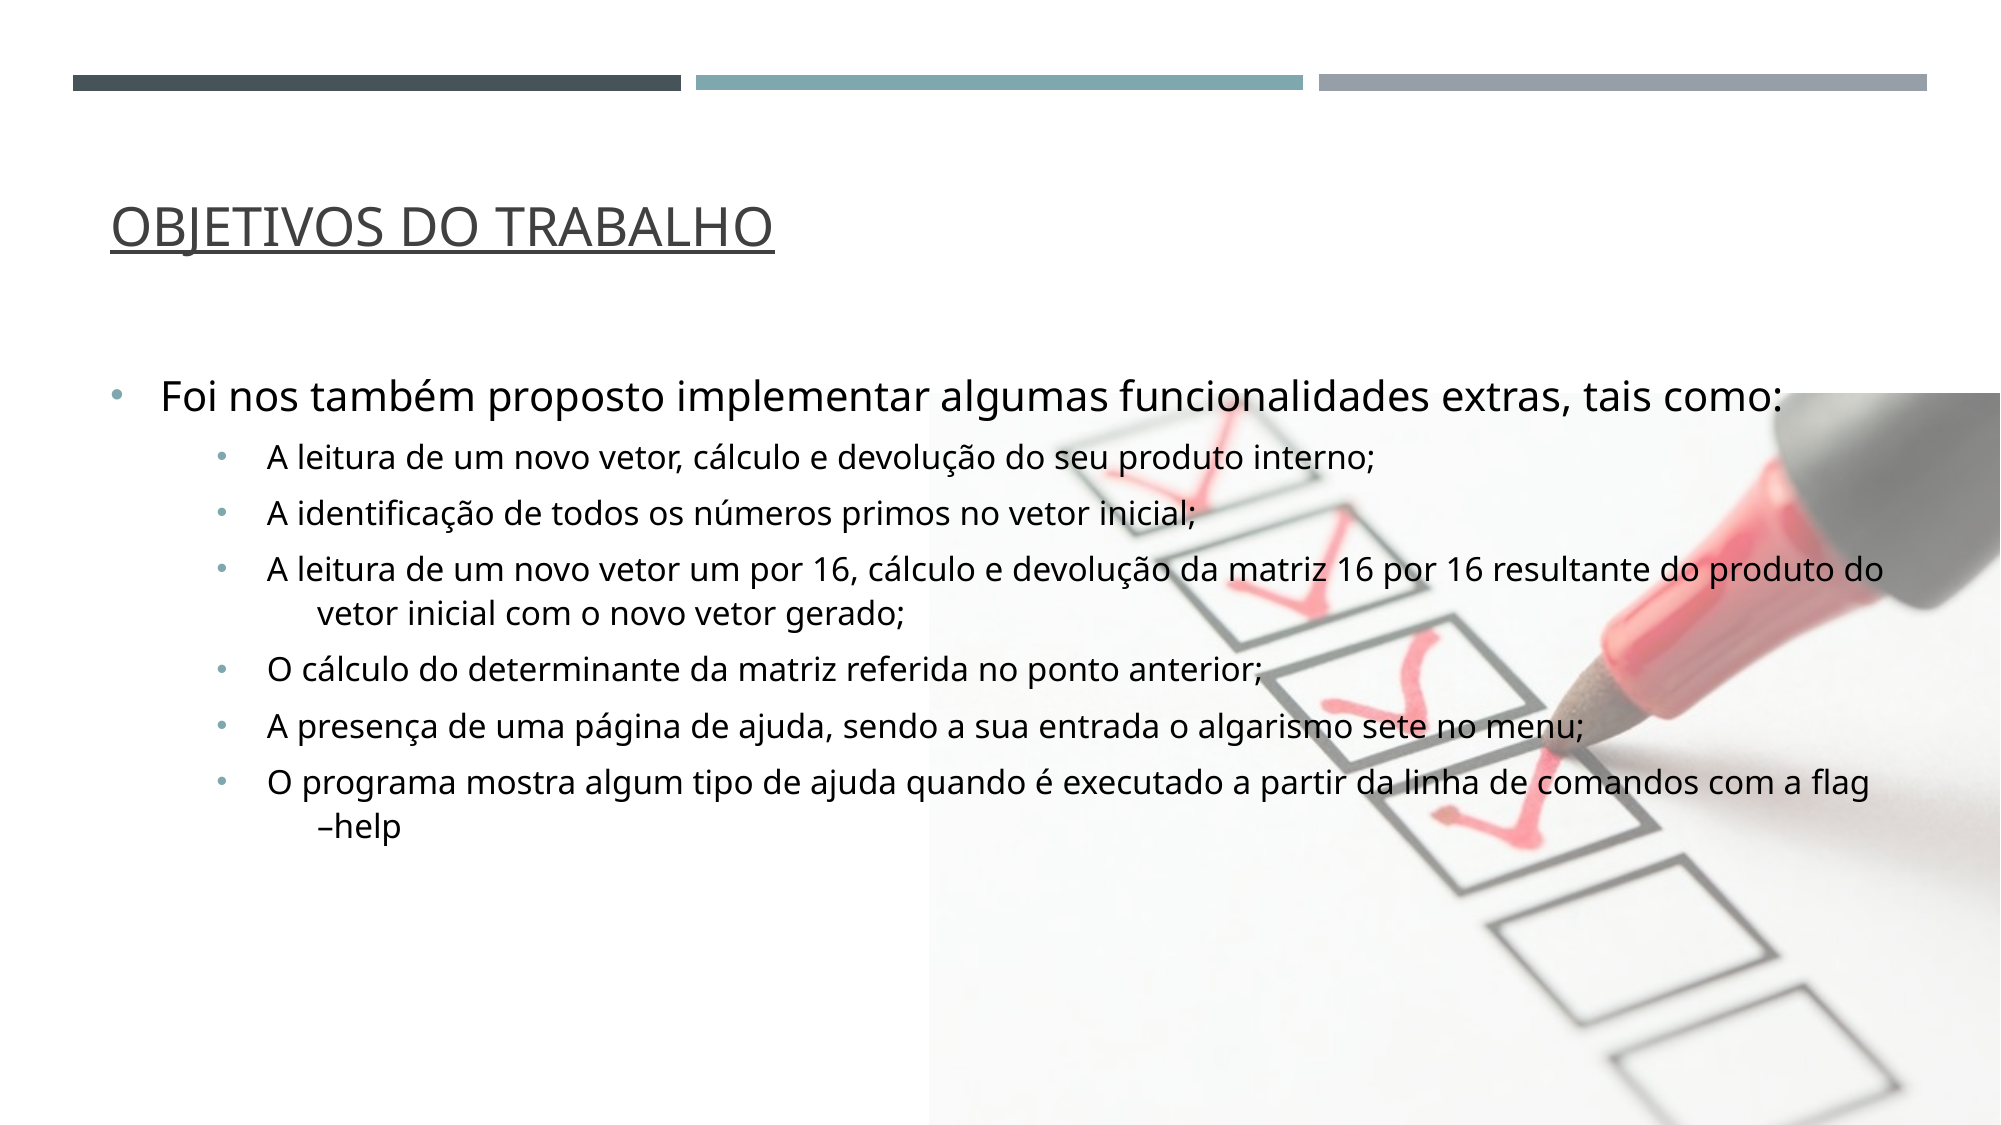

# Objetivos do trabalho
Foi nos também proposto implementar algumas funcionalidades extras, tais como:
A leitura de um novo vetor, cálculo e devolução do seu produto interno;
A identificação de todos os números primos no vetor inicial;
A leitura de um novo vetor um por 16, cálculo e devolução da matriz 16 por 16 resultante do produto do vetor inicial com o novo vetor gerado;
O cálculo do determinante da matriz referida no ponto anterior;
A presença de uma página de ajuda, sendo a sua entrada o algarismo sete no menu;
O programa mostra algum tipo de ajuda quando é executado a partir da linha de comandos com a flag –help